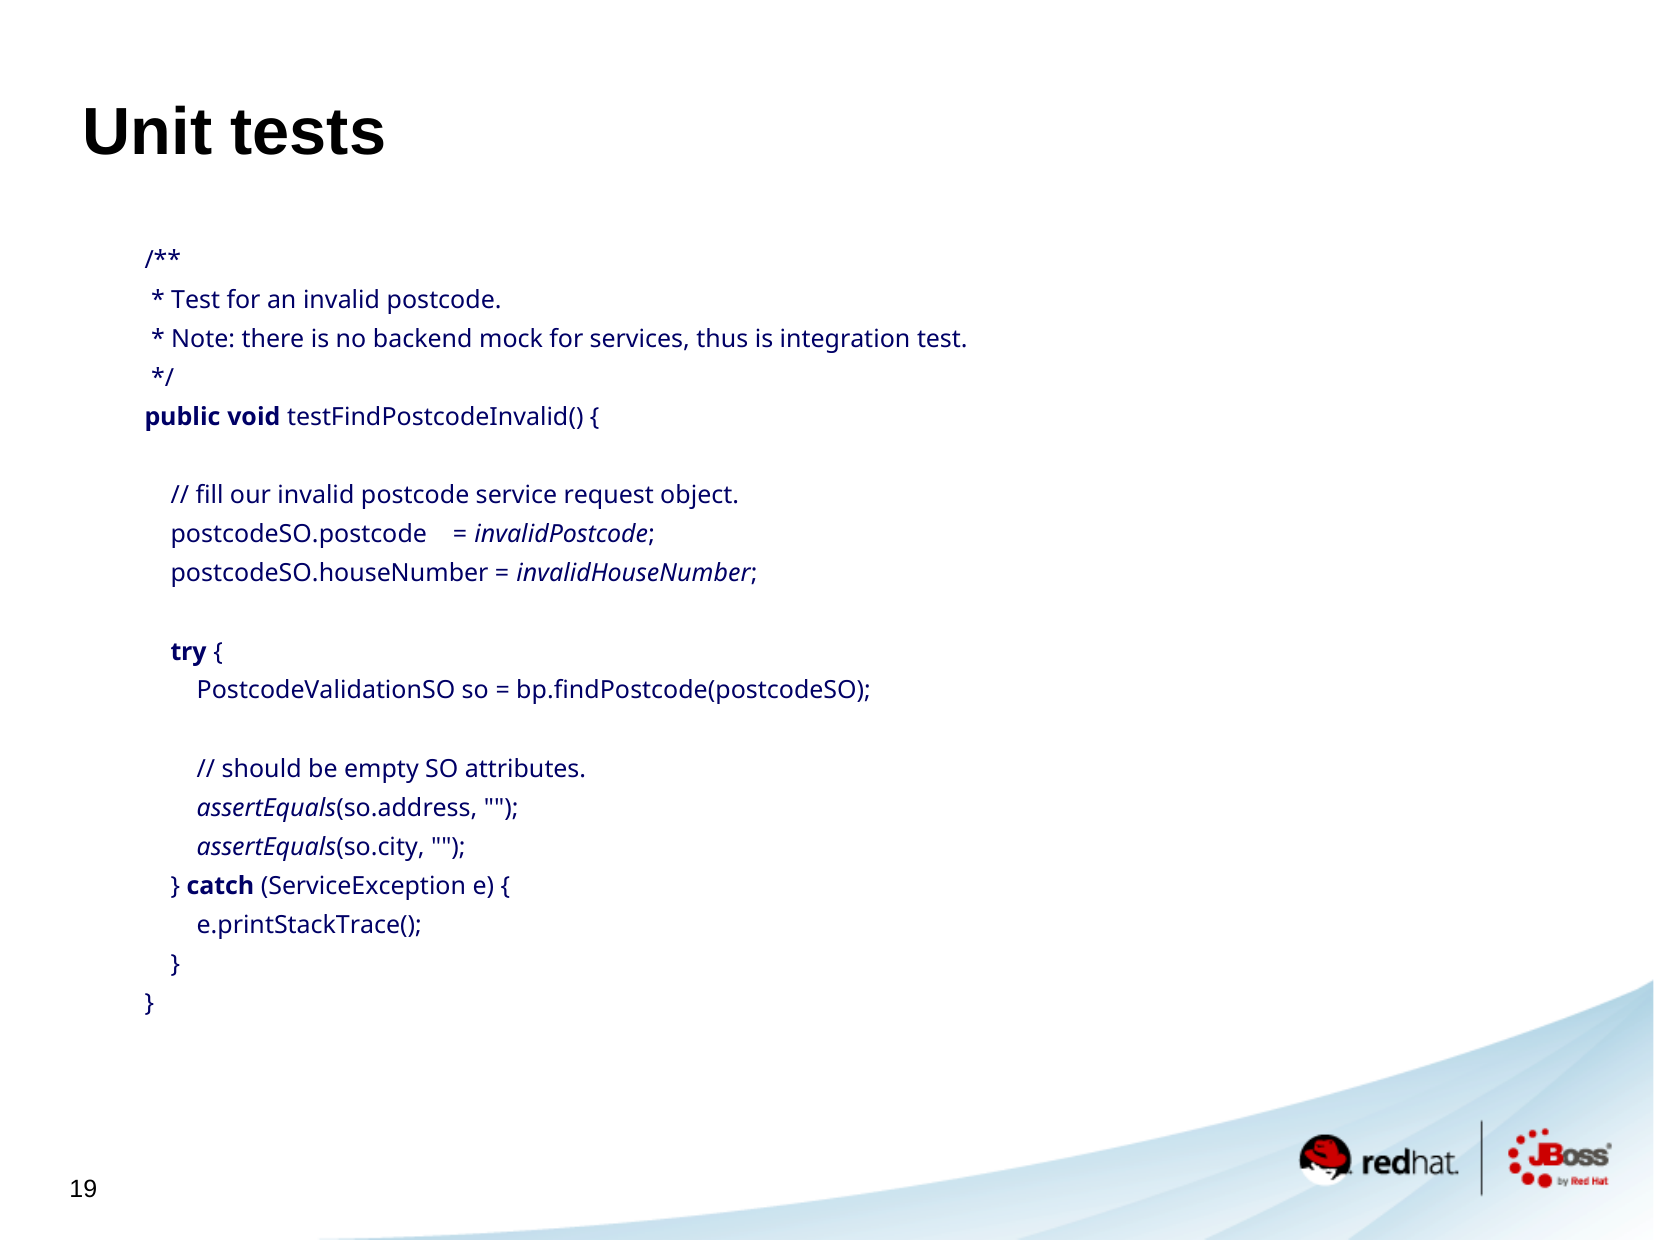

# Unit tests
 /**
 * Test for an invalid postcode.
 * Note: there is no backend mock for services, thus is integration test.
 */
 public void testFindPostcodeInvalid() {
 // fill our invalid postcode service request object.
 postcodeSO.postcode = invalidPostcode;
 postcodeSO.houseNumber = invalidHouseNumber;
 try {
 PostcodeValidationSO so = bp.findPostcode(postcodeSO);
 // should be empty SO attributes.
 assertEquals(so.address, "");
 assertEquals(so.city, "");
 } catch (ServiceException e) {
 e.printStackTrace();
 }
 }